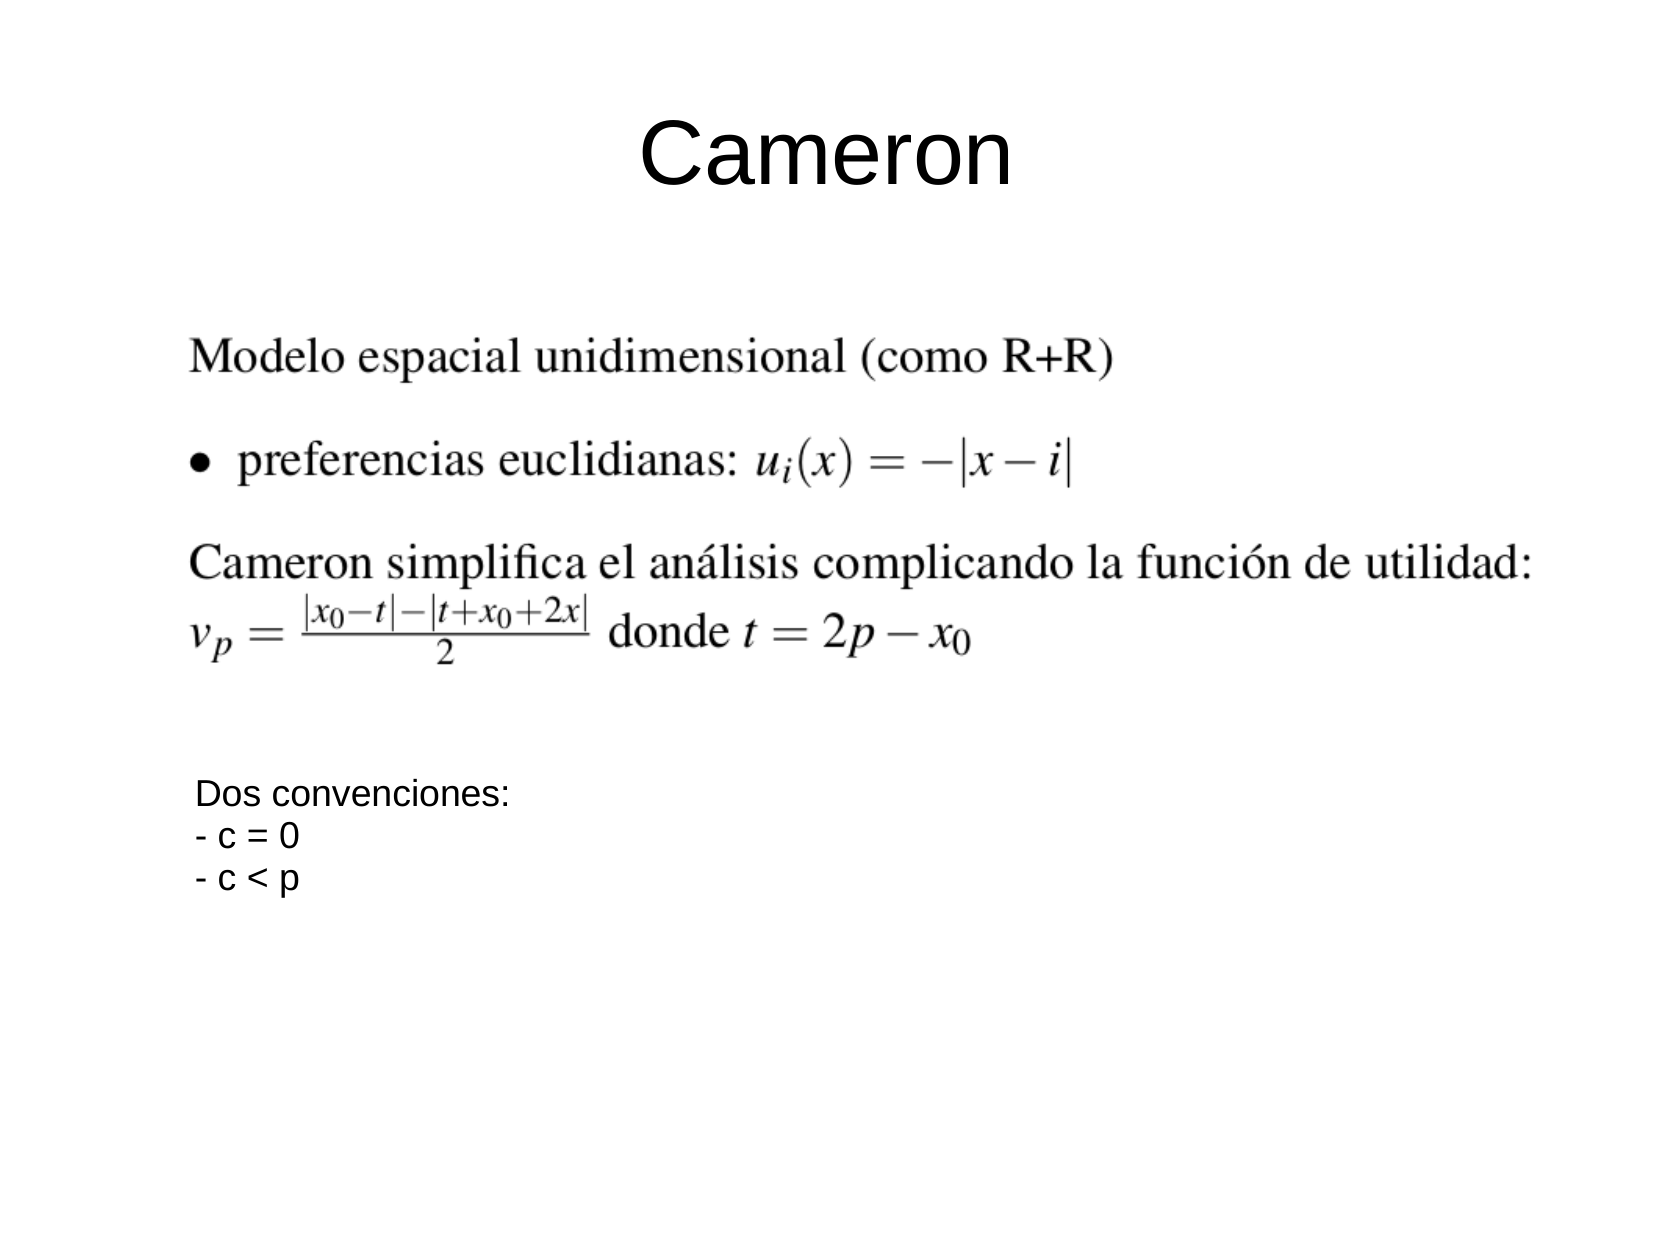

# Cameron
Dos convenciones:
- c = 0
- c < p